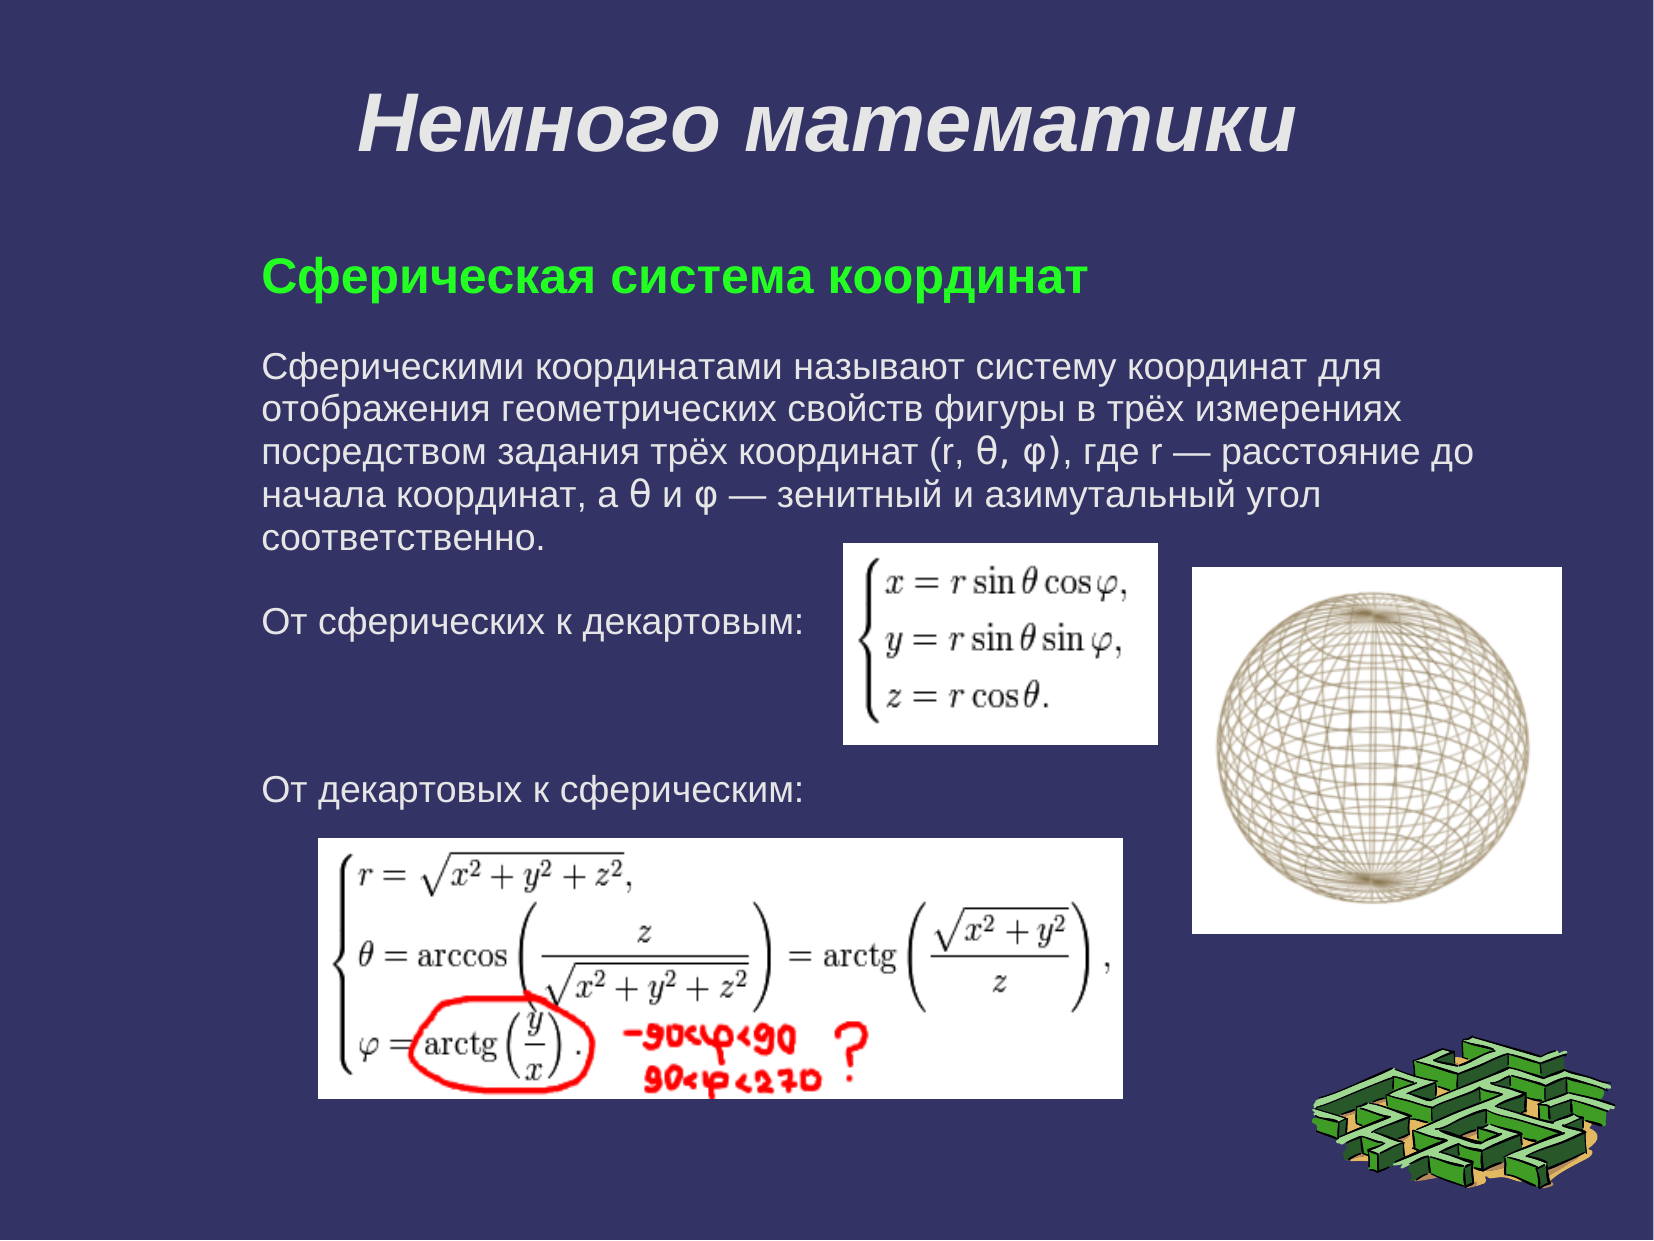

# Немного математики
Сферическая система координат
Сферическими координатами называют систему координат для отображения геометрических свойств фигуры в трёх измерениях посредством задания трёх координат (r, θ, φ), где r — расстояние до начала координат, а θ и φ — зенитный и азимутальный угол соответственно.
От сферических к декартовым:
От декартовых к сферическим: